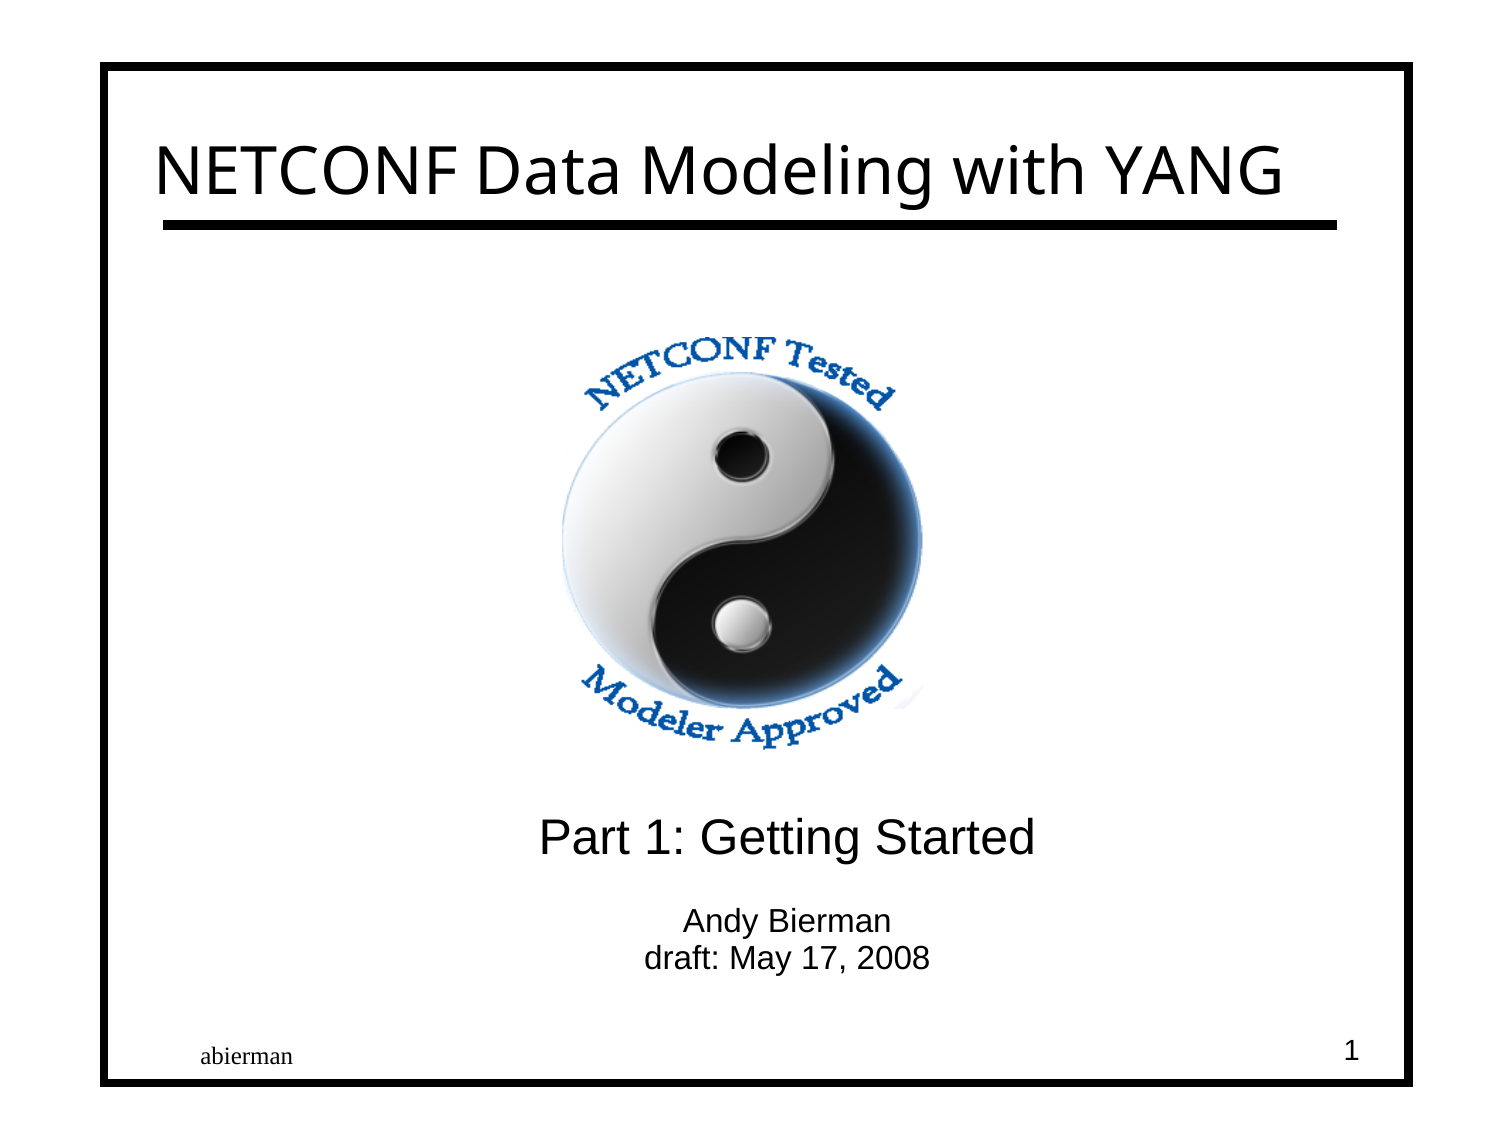

# NETCONF Data Modeling with YANG
Part 1: Getting Started
Andy Bierman
draft: May 17, 2008
1